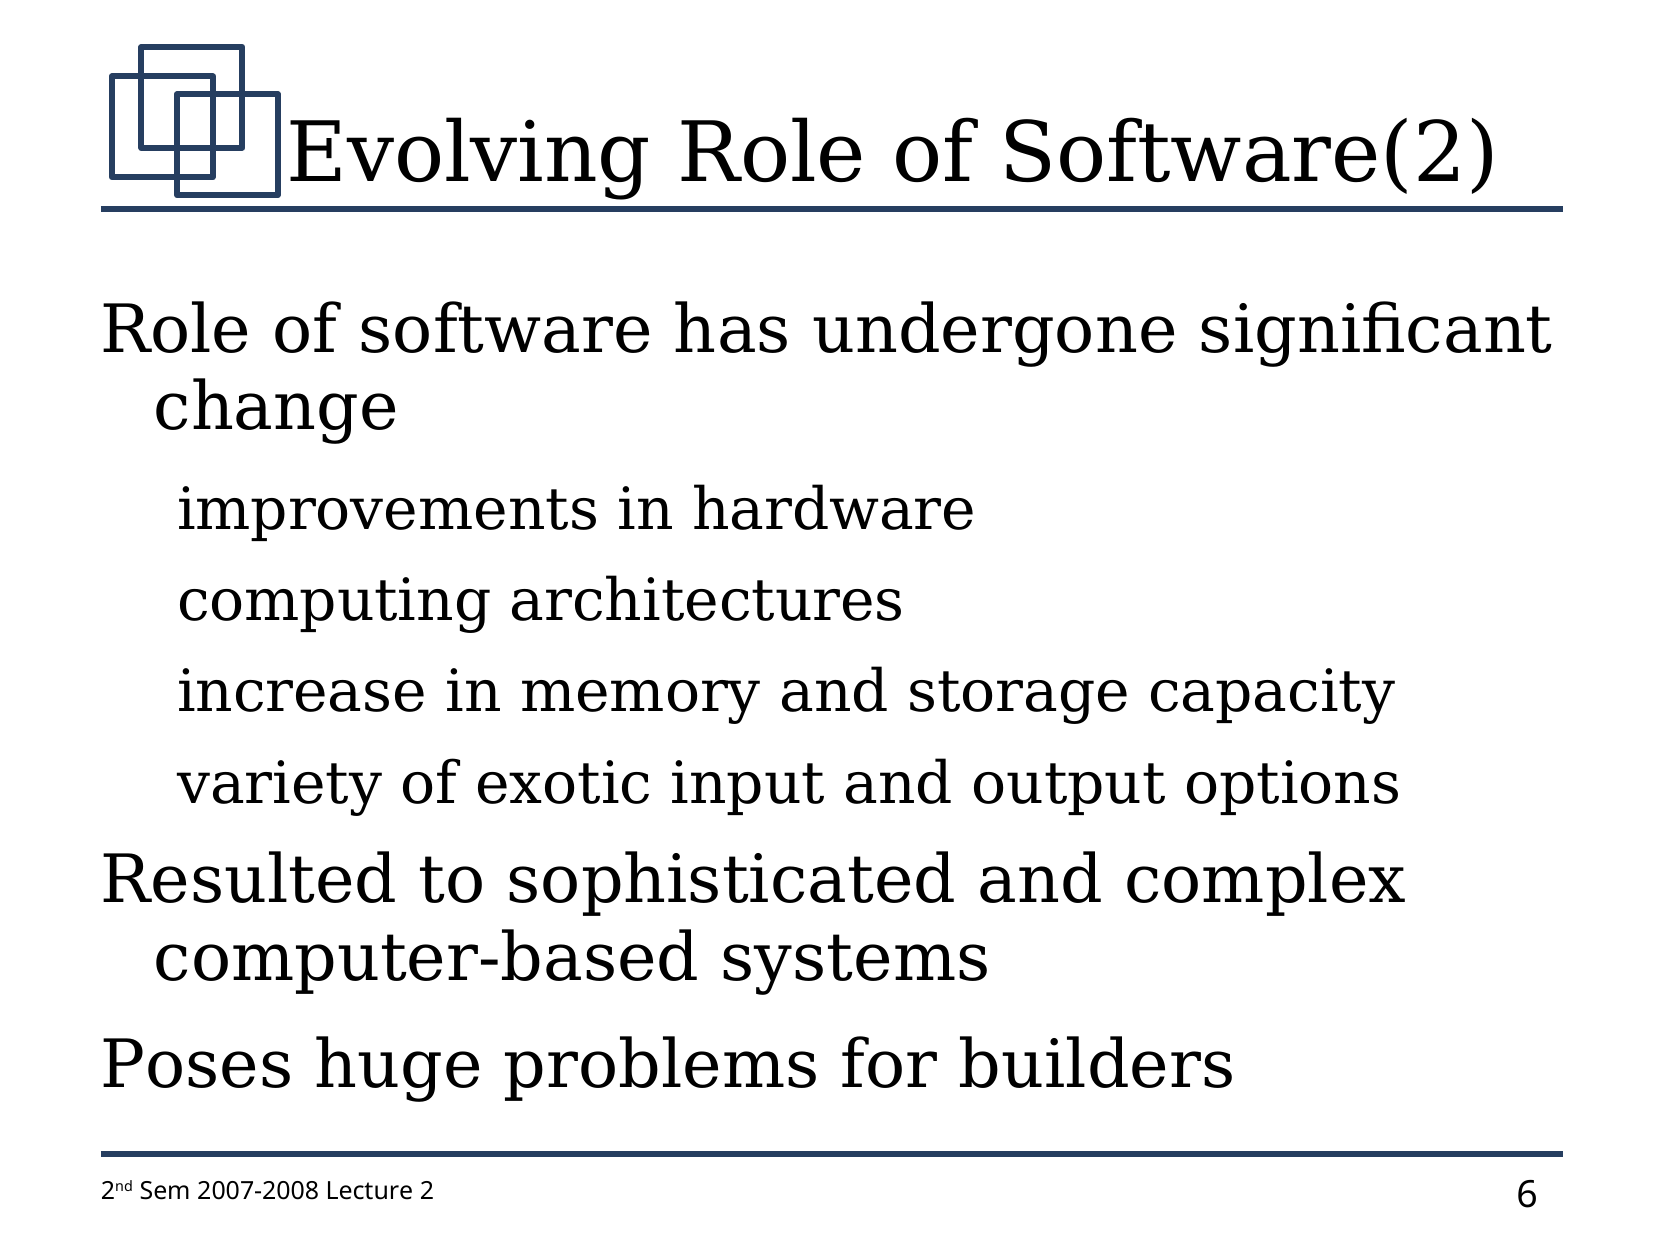

# Evolving Role of Software(2)
Role of software has undergone significant change
improvements in hardware
computing architectures
increase in memory and storage capacity
variety of exotic input and output options
Resulted to sophisticated and complex computer-based systems
Poses huge problems for builders